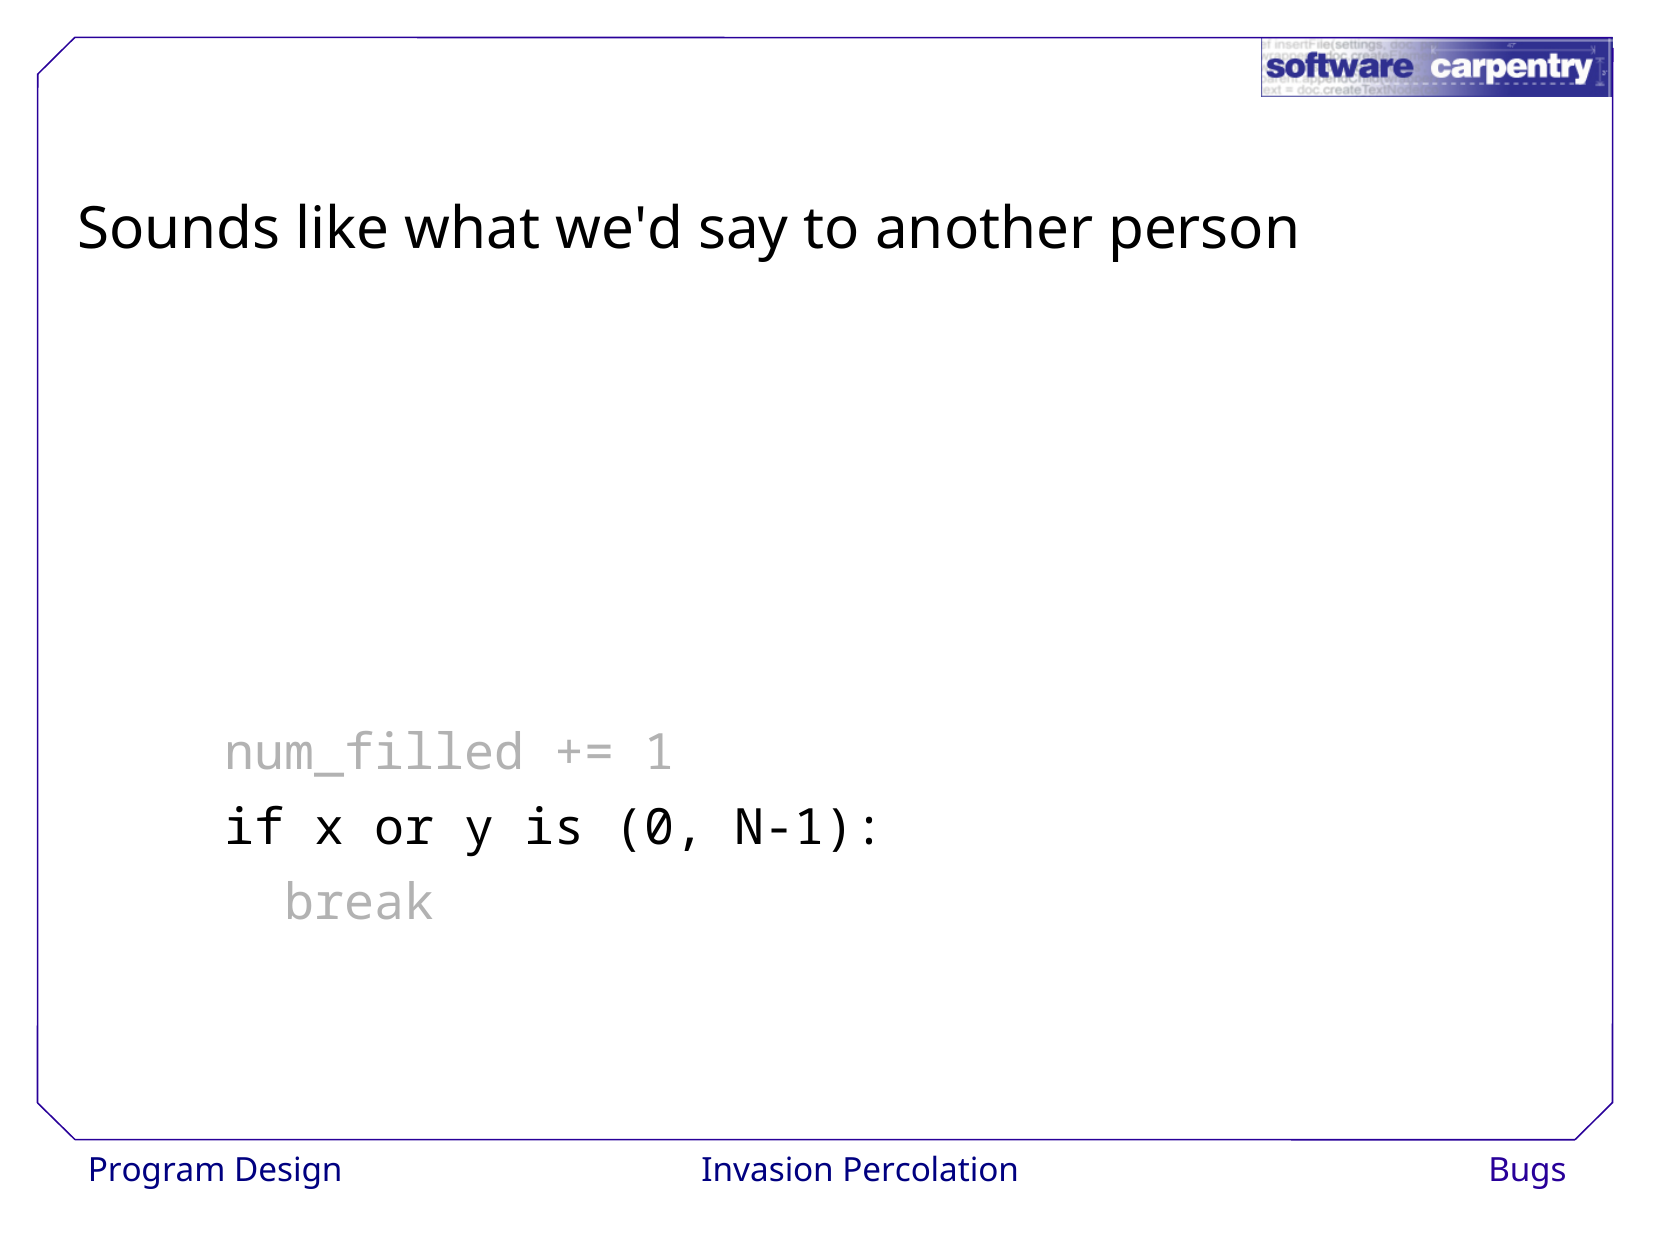

num_filled += 1
 if x or y is (0, N-1):
 break
Sounds like what we'd say to another person